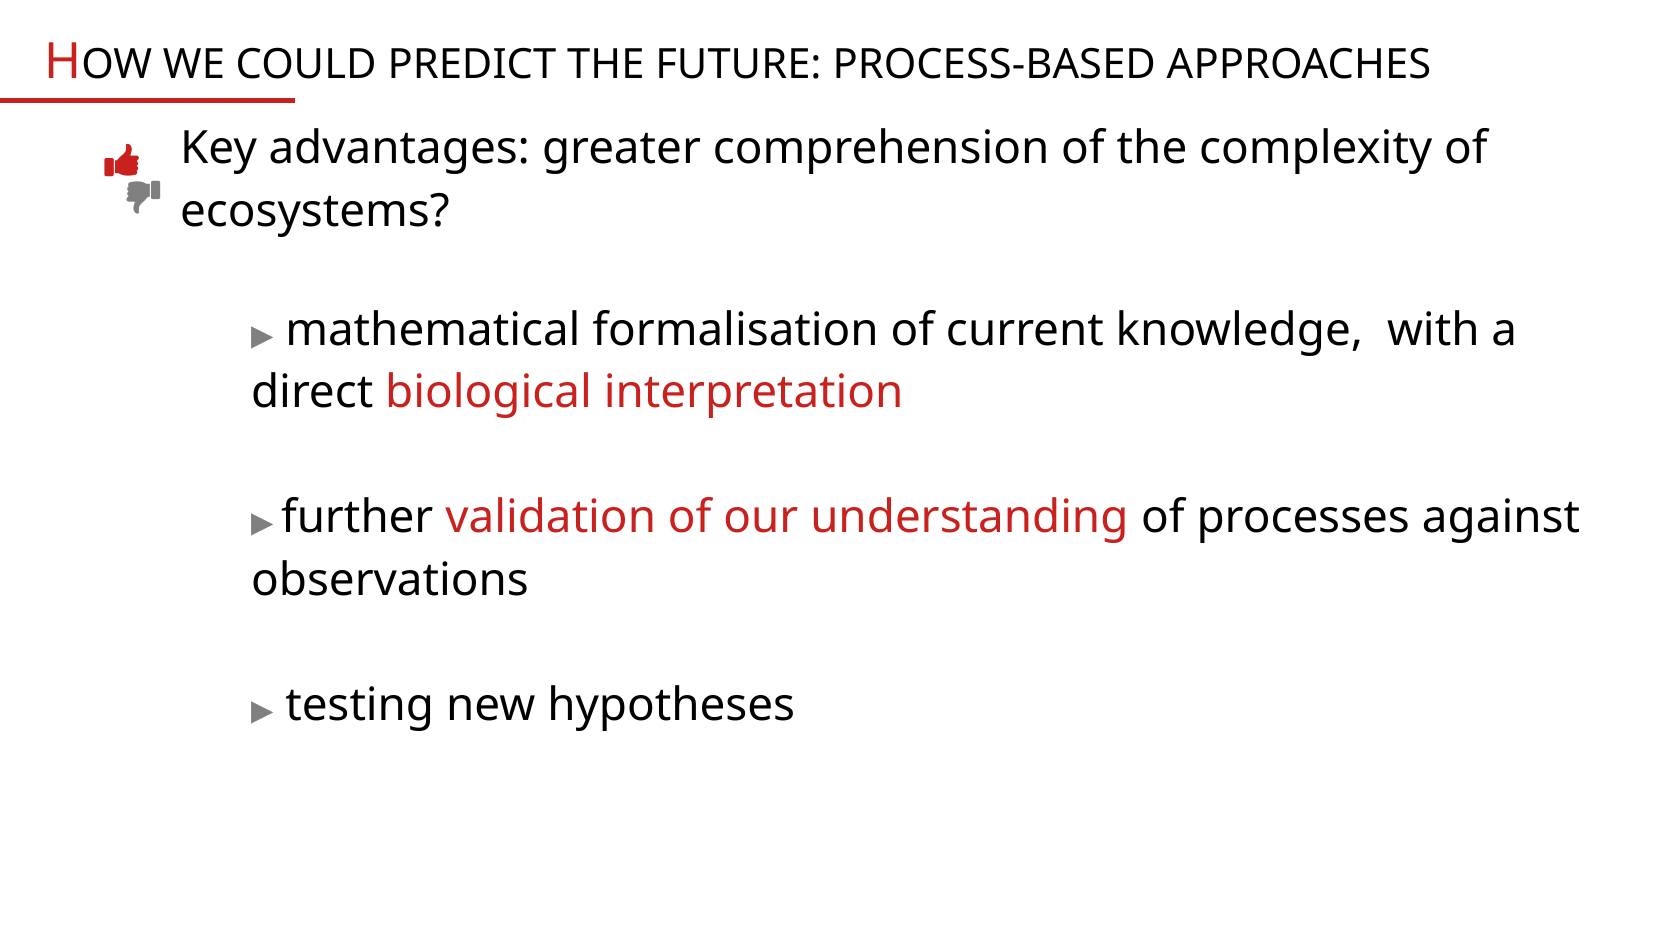

HOW WE COULD PREDICT THE FUTURE: PROCESS-BASED APPROACHES
Key advantages: greater comprehension of the complexity of ecosystems?
▶ mathematical formalisation of current knowledge, with a direct biological interpretation
▶ further validation of our understanding of processes against observations
▶ testing new hypotheses